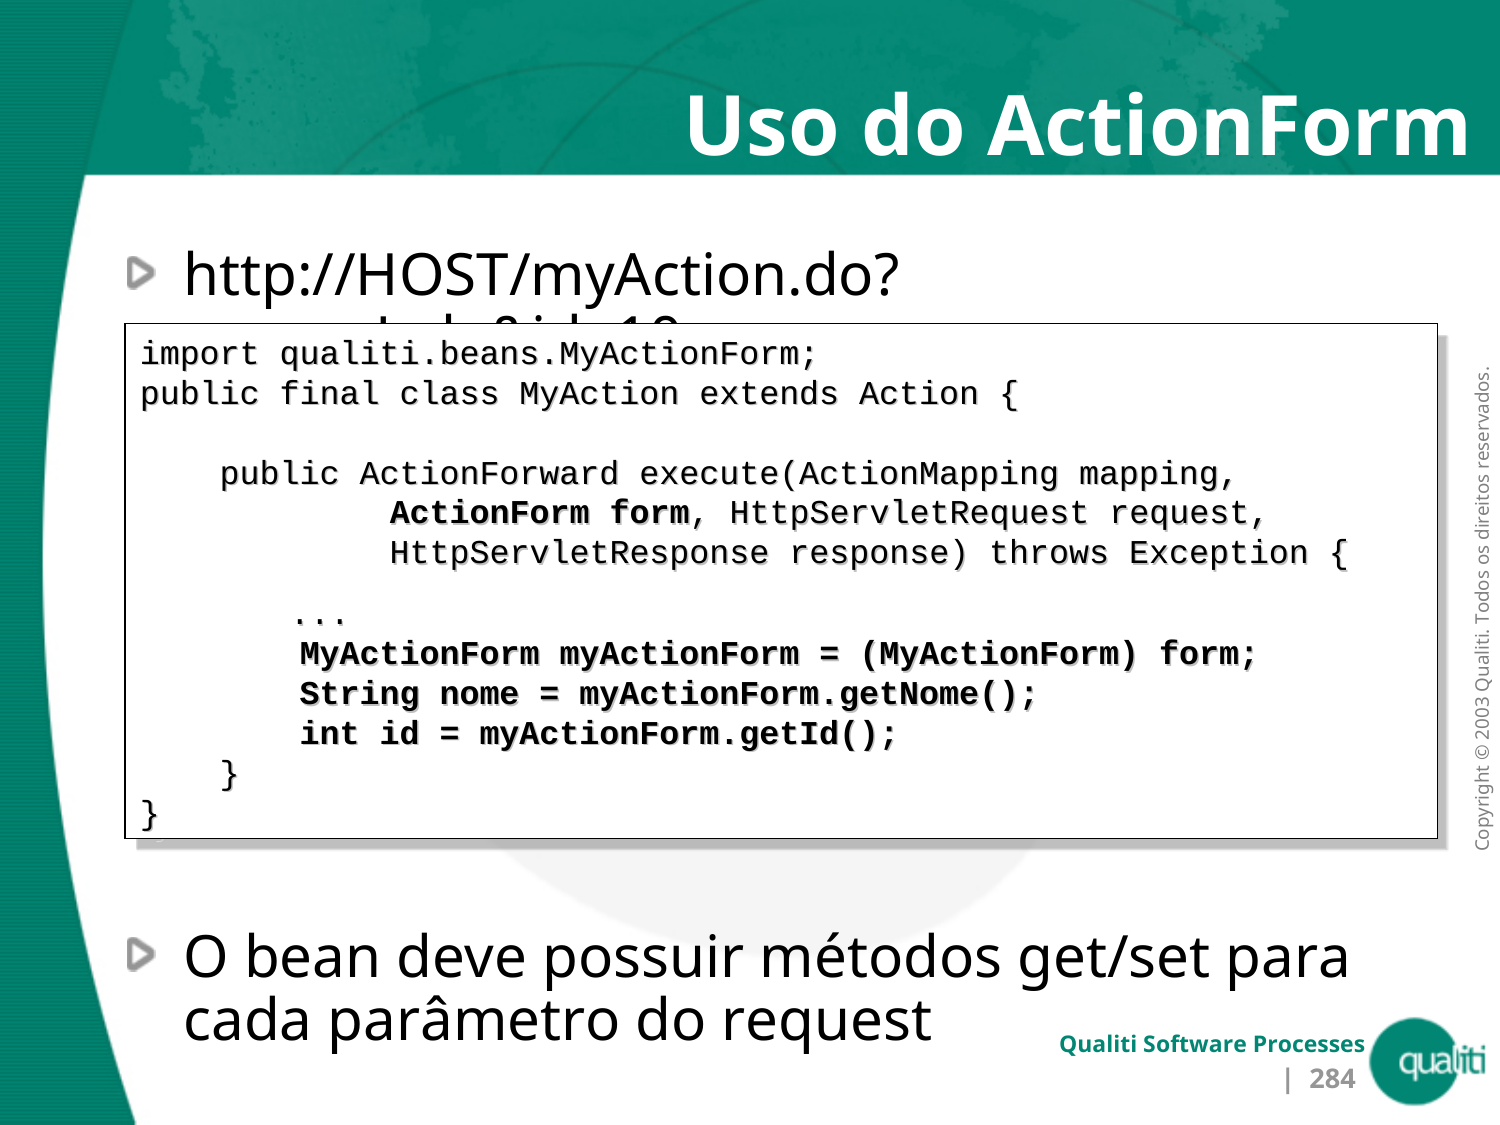

# Uso do ActionForm
http://HOST/myAction.do?nome=Lula&id=10
O bean deve possuir métodos get/set para cada parâmetro do request
import qualiti.beans.MyActionForm;
public final class MyAction extends Action {
 public ActionForward execute(ActionMapping mapping, 		 ActionForm form, HttpServletRequest request, 	 	 HttpServletResponse response) throws Exception {
	...
 MyActionForm myActionForm = (MyActionForm) form;
 String nome = myActionForm.getNome();
 int id = myActionForm.getId();
 }
}